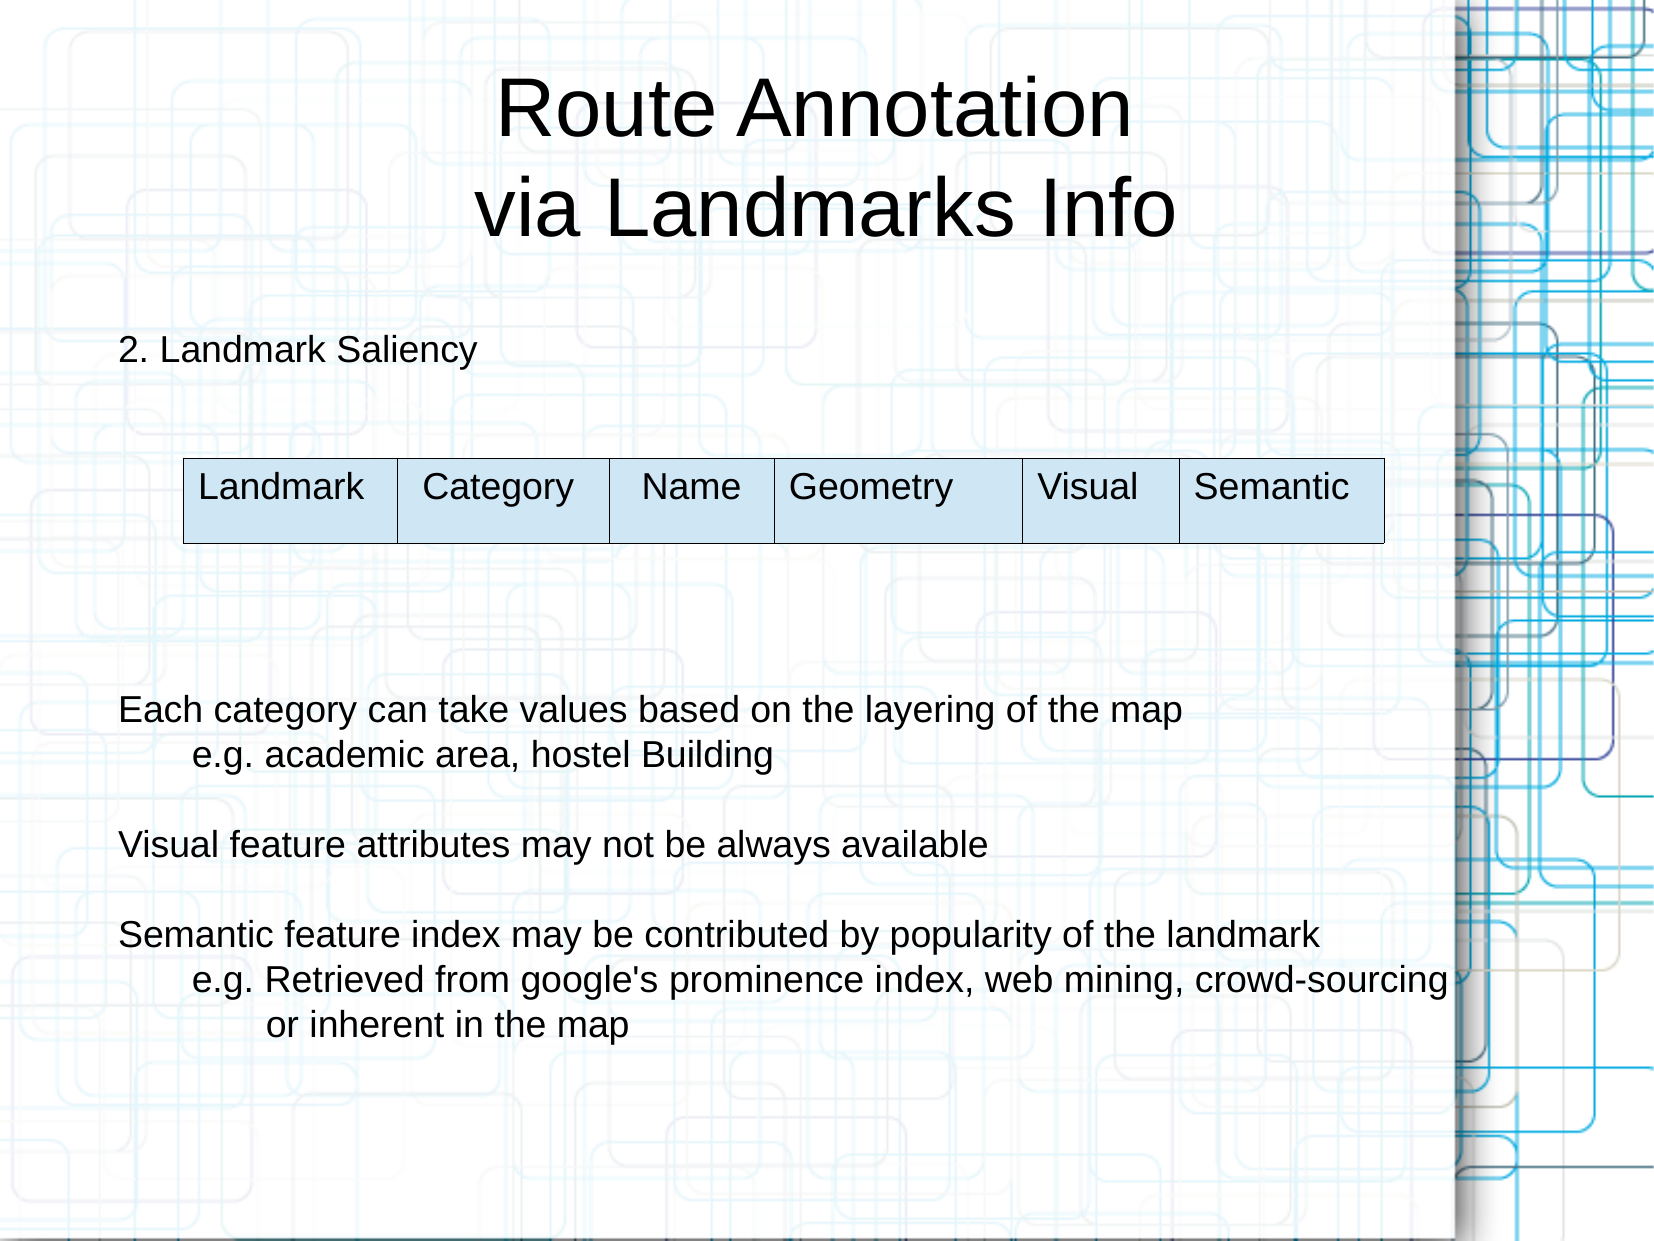

Route Annotation
via Landmarks Info
2. Landmark Saliency
Each category can take values based on the layering of the map
	e.g. academic area, hostel Building
Visual feature attributes may not be always available
Semantic feature index may be contributed by popularity of the landmark
	e.g. Retrieved from google's prominence index, web mining, crowd-sourcing
	 	or inherent in the map
| Landmark | Category | Name | Geometry | Visual | Semantic |
| --- | --- | --- | --- | --- | --- |